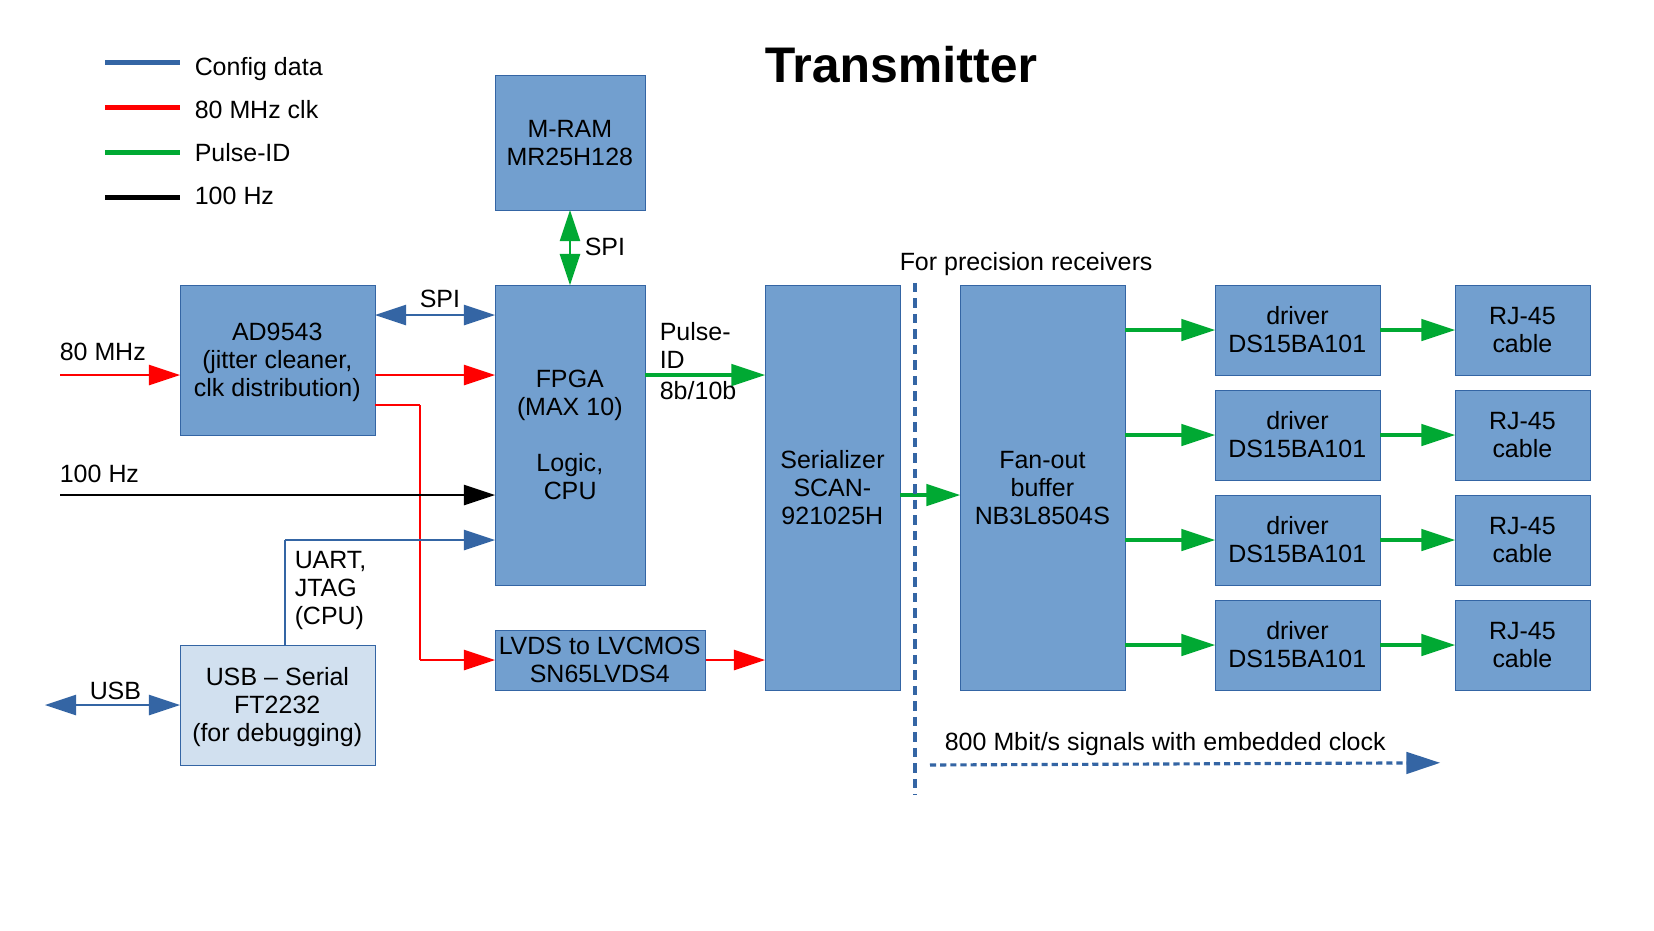

Transmitter
Config data
80 MHz clk
Pulse-ID
100 Hz
M-RAM
MR25H128
SPI
For precision receivers
SPI
AD9543
(jitter cleaner,
clk distribution)
FPGA
(MAX 10)
Logic,
CPU
Serializer
SCAN-
921025H
Fan-out
buffer
NB3L8504S
driver
DS15BA101
RJ-45
cable
Pulse-ID
8b/10b
80 MHz
driver
DS15BA101
RJ-45
cable
100 Hz
driver
DS15BA101
RJ-45
cable
UART,
JTAG
(CPU)
driver
DS15BA101
RJ-45
cable
LVDS to LVCMOS
SN65LVDS4
USB – Serial
FT2232
(for debugging)
USB
800 Mbit/s signals with embedded clock